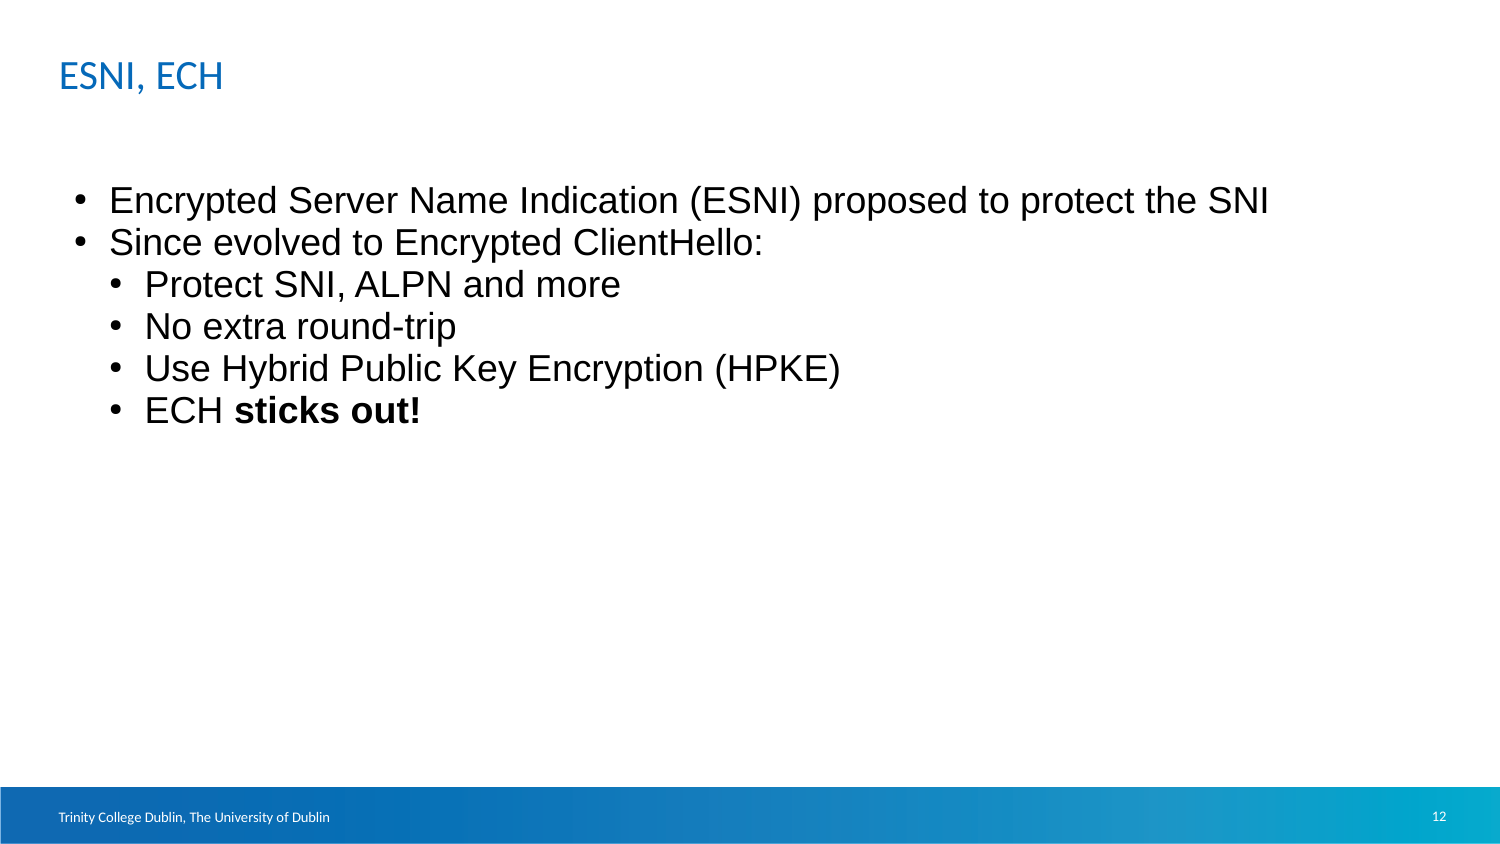

# ESNI, ECH
Encrypted Server Name Indication (ESNI) proposed to protect the SNI
Since evolved to Encrypted ClientHello:
Protect SNI, ALPN and more
No extra round-trip
Use Hybrid Public Key Encryption (HPKE)
ECH sticks out!